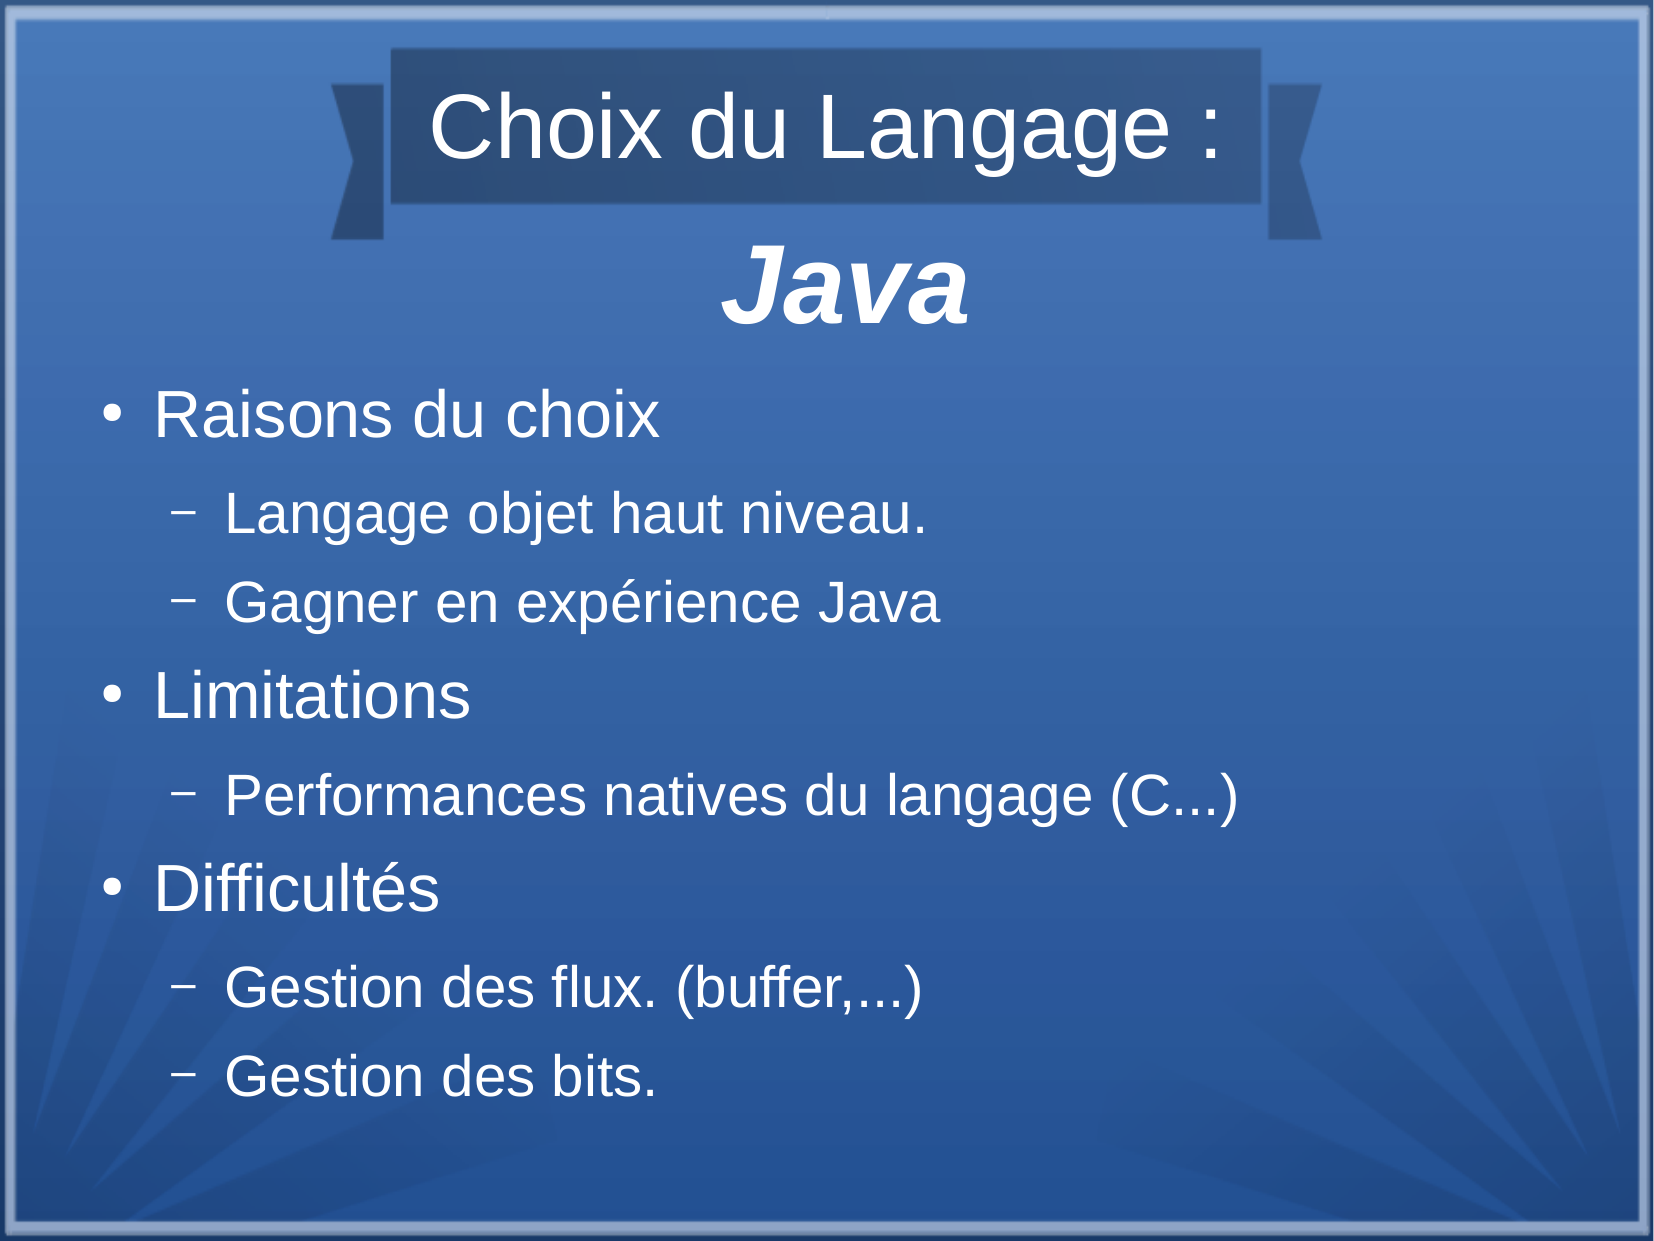

# Choix du Langage :
Java
Raisons du choix
Langage objet haut niveau.
Gagner en expérience Java
Limitations
Performances natives du langage (C...)
Difficultés
Gestion des flux. (buffer,...)
Gestion des bits.